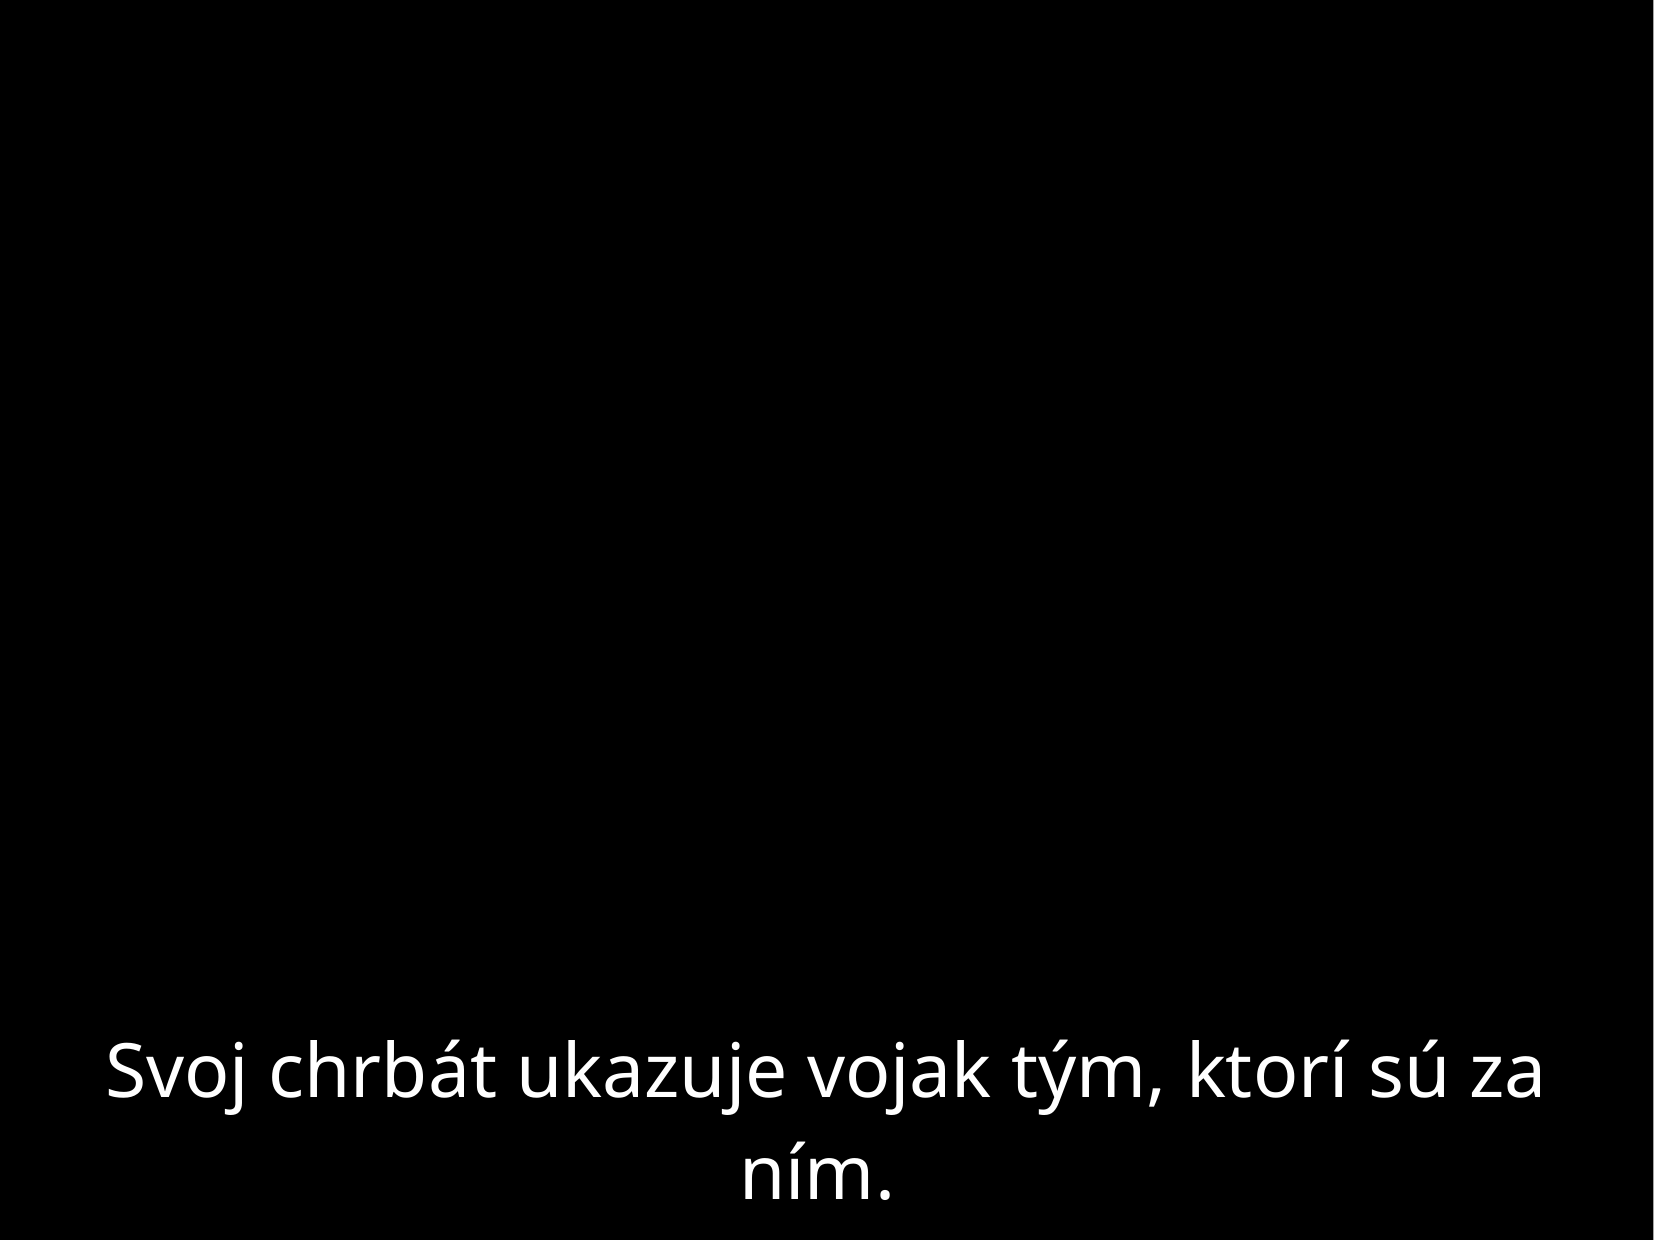

# Svoj chrbát ukazuje vojak tým, ktorí sú za ním.